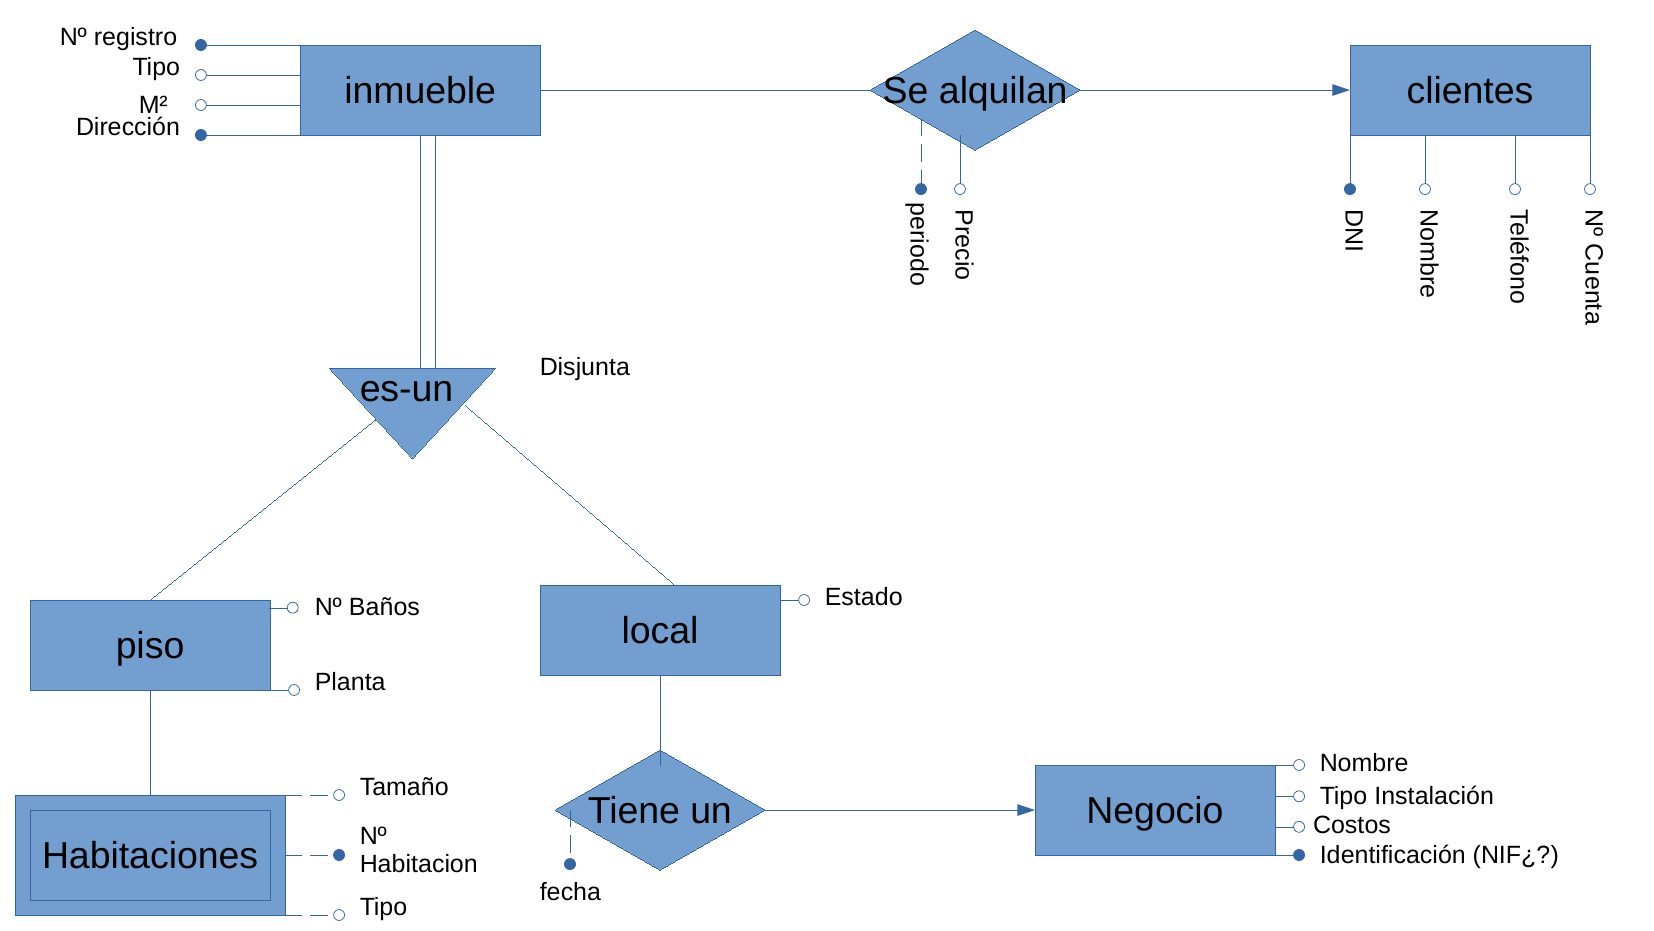

Nº registro
Se alquilan
Tipo
inmueble
clientes
M²
Dirección
periodo
Precio
DNI
Nombre
Teléfono
Nº Cuenta
Disjunta
es-un
Estado
Nº Baños
local
piso
Planta
Nombre
Tiene un
Tamaño
Negocio
Tipo Instalación
local
Habitaciones
Costos
Nº Habitacion
Identificación (NIF¿?)
fecha
Tipo